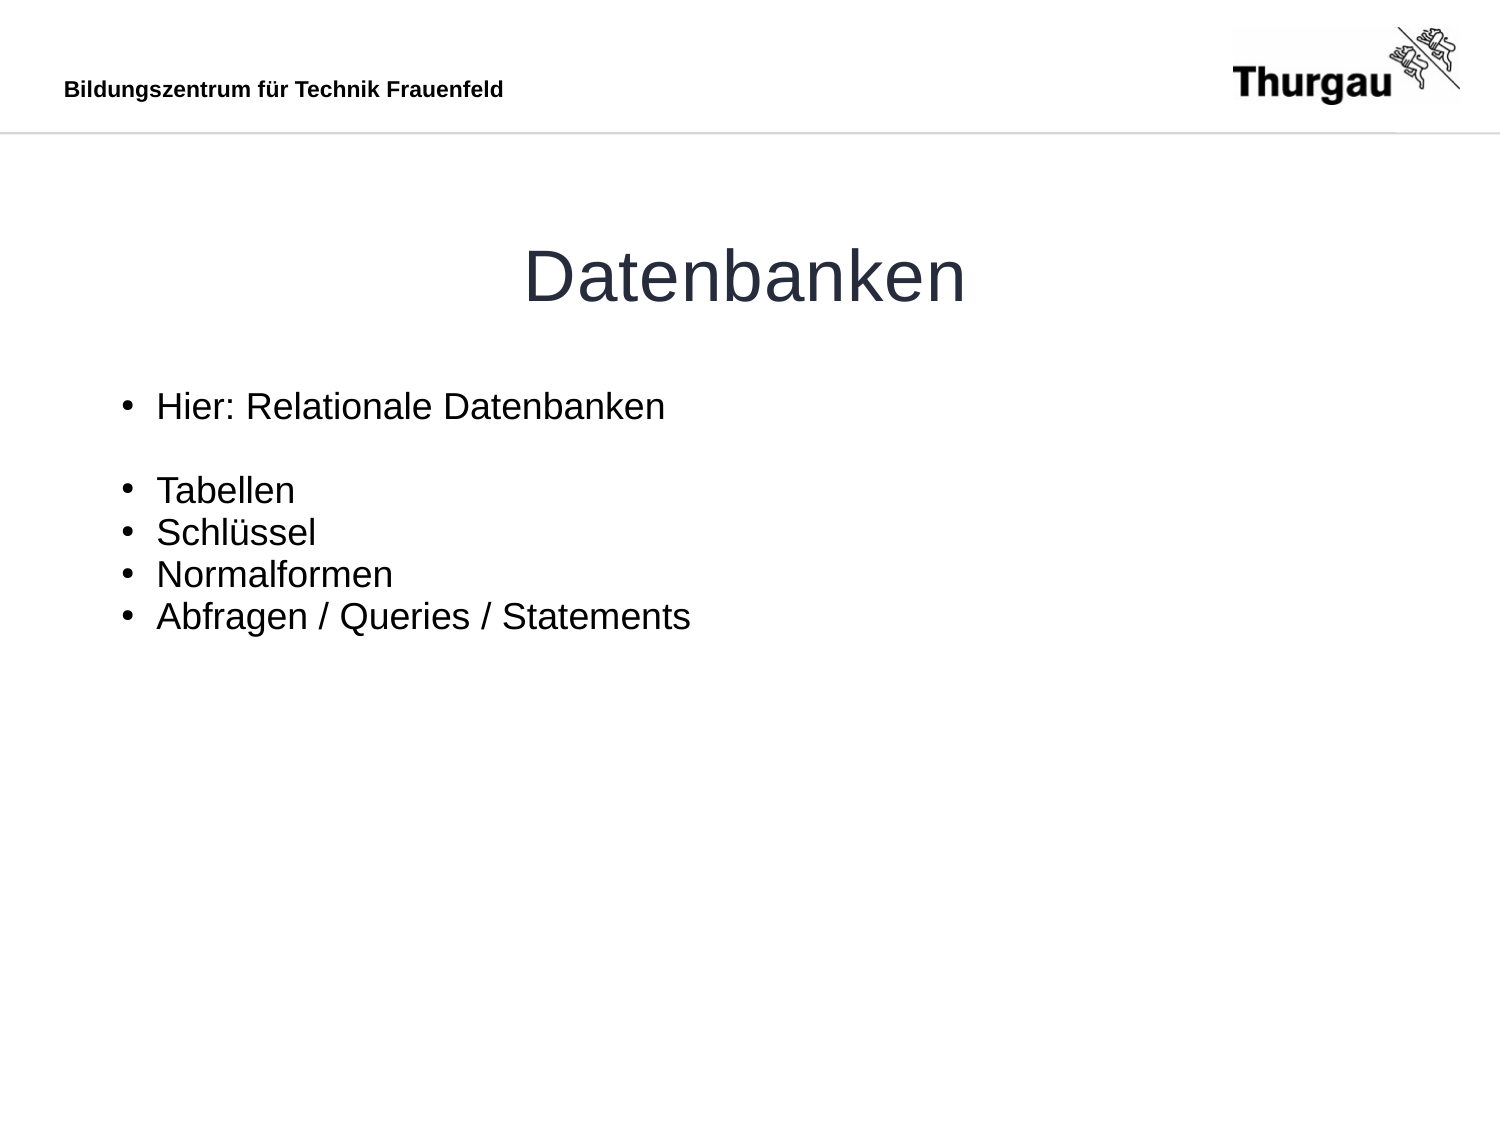

Bildungszentrum für Technik Frauenfeld
Datenbanken
Hier: Relationale Datenbanken
Tabellen
Schlüssel
Normalformen
Abfragen / Queries / Statements